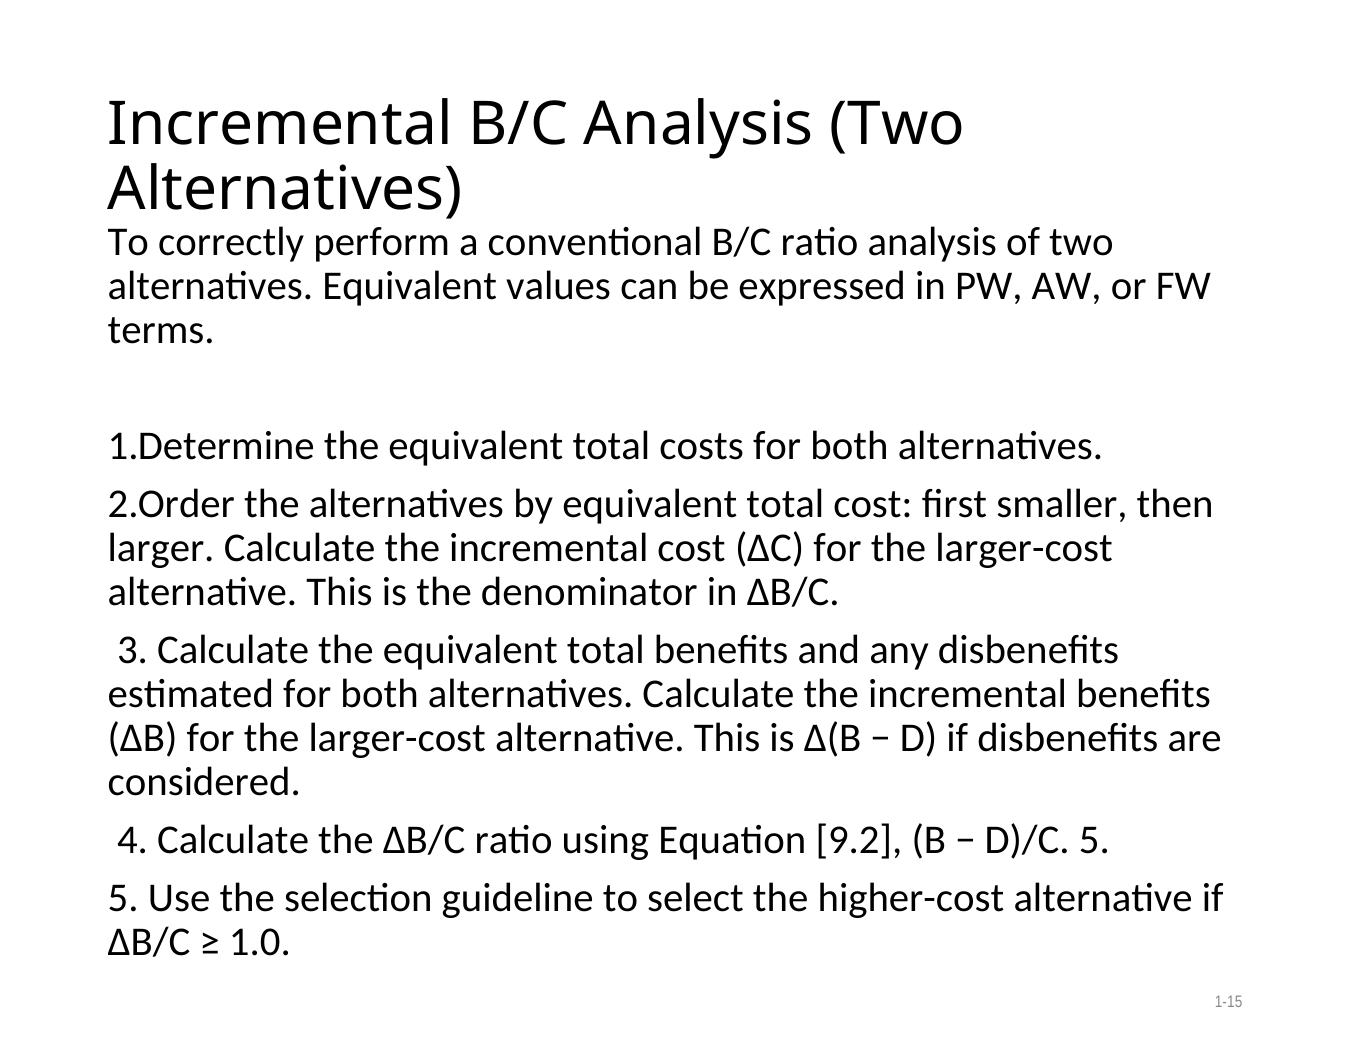

# Incremental B/C Analysis (Two Alternatives)
To correctly perform a conventional B/C ratio analysis of two alternatives. Equivalent values can be expressed in PW, AW, or FW terms.
Determine the equivalent total costs for both alternatives.
Order the alternatives by equivalent total cost: first smaller, then larger. Calculate the incremental cost (ΔC) for the larger-cost alternative. This is the denominator in ΔB/C.
 3. Calculate the equivalent total benefits and any disbenefits estimated for both alternatives. Calculate the incremental benefits (ΔB) for the larger-cost alternative. This is Δ(B − D) if disbenefits are considered.
 4. Calculate the ΔB/C ratio using Equation [9.2], (B − D)/C. 5.
5. Use the selection guideline to select the higher-cost alternative if ΔB/C ≥ 1.0.